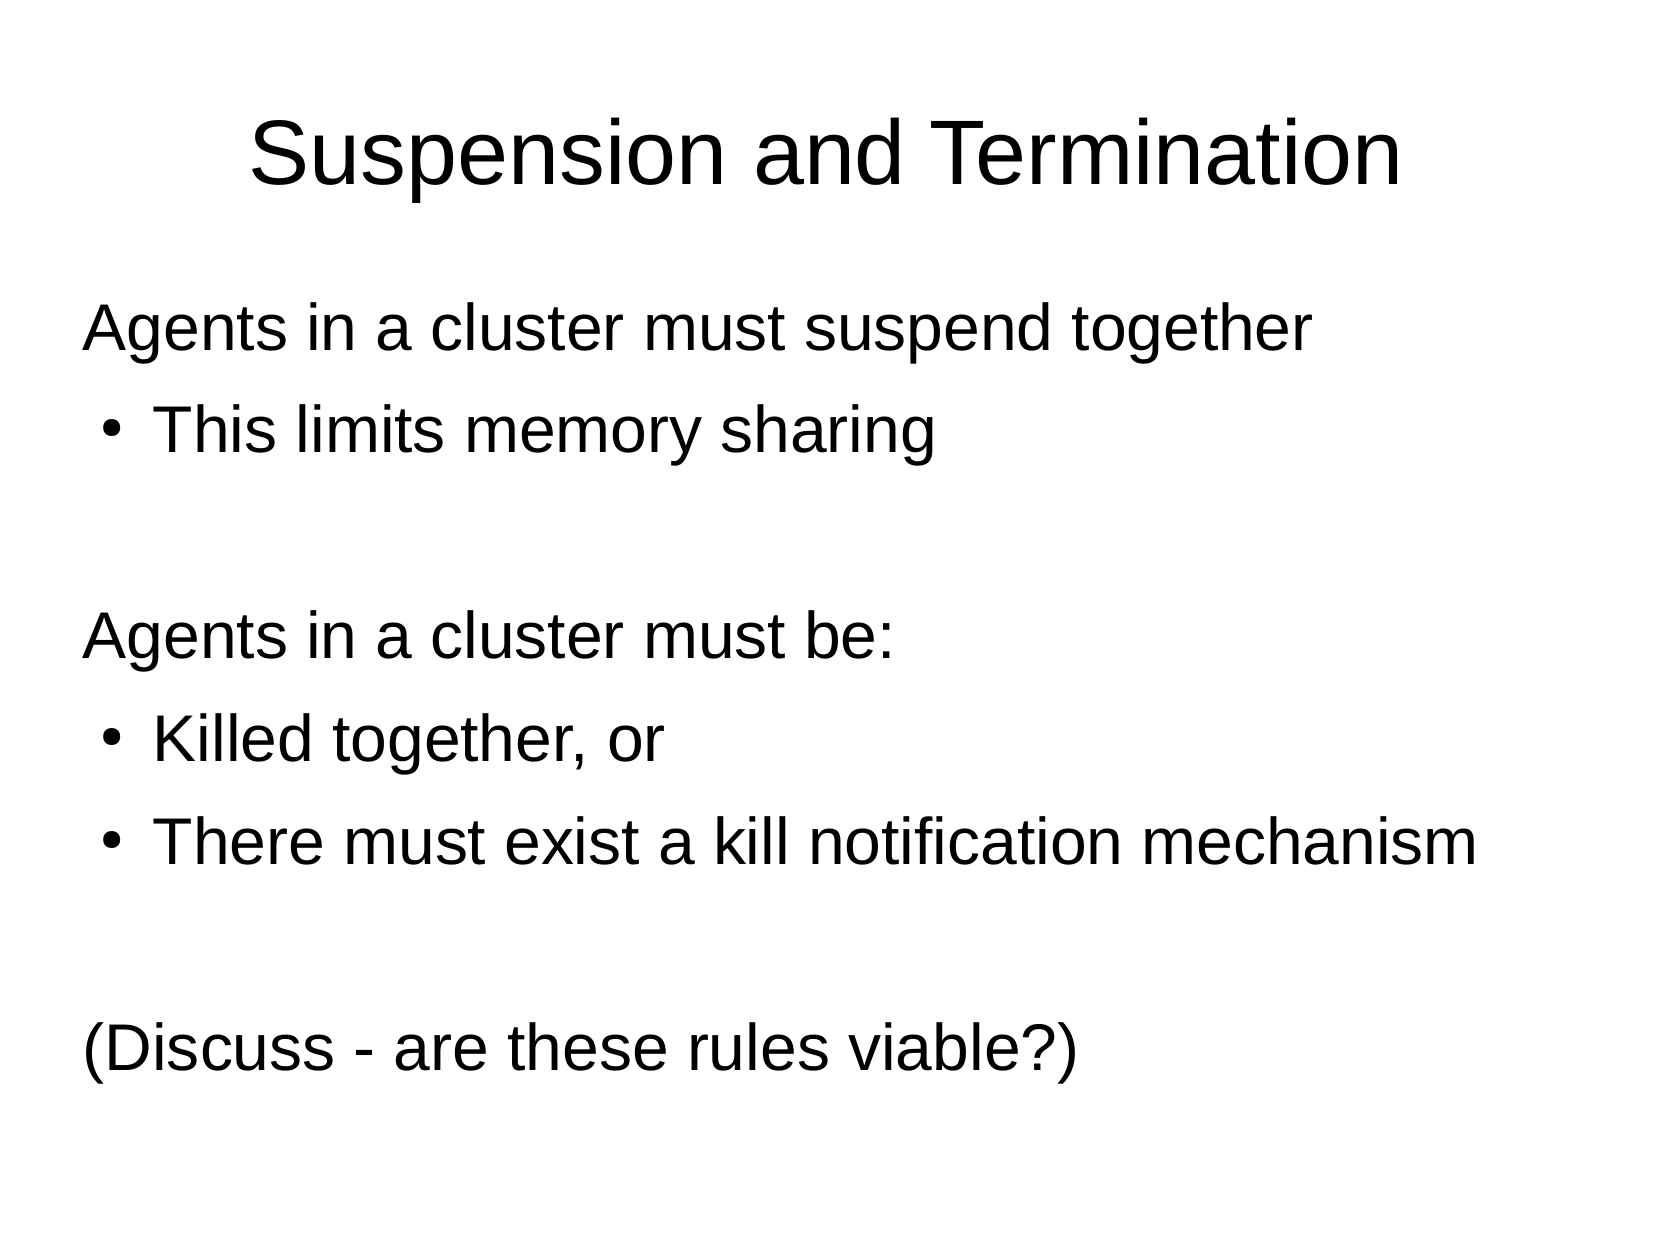

# Suspension and Termination
Agents in a cluster must suspend together
This limits memory sharing
Agents in a cluster must be:
Killed together, or
There must exist a kill notification mechanism
(Discuss - are these rules viable?)